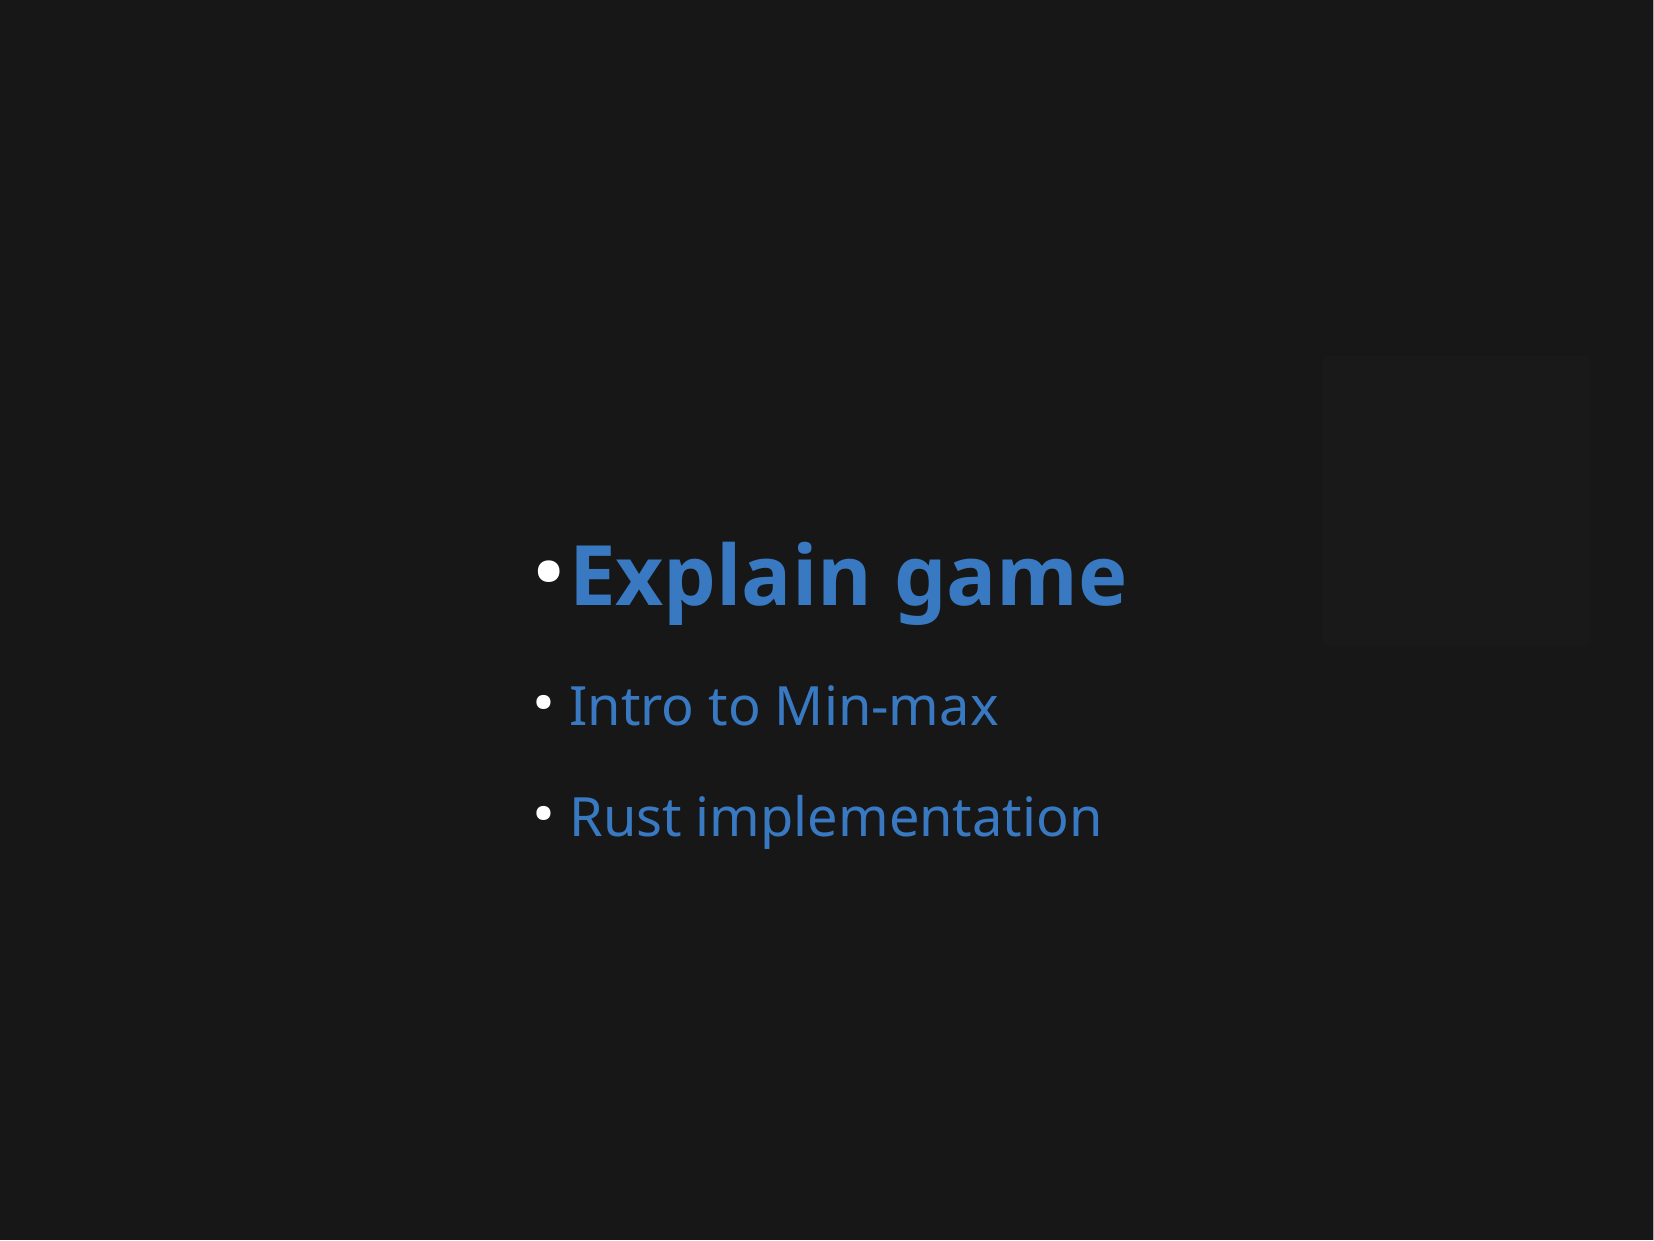

Explain game
Intro to Min-max
Rust implementation